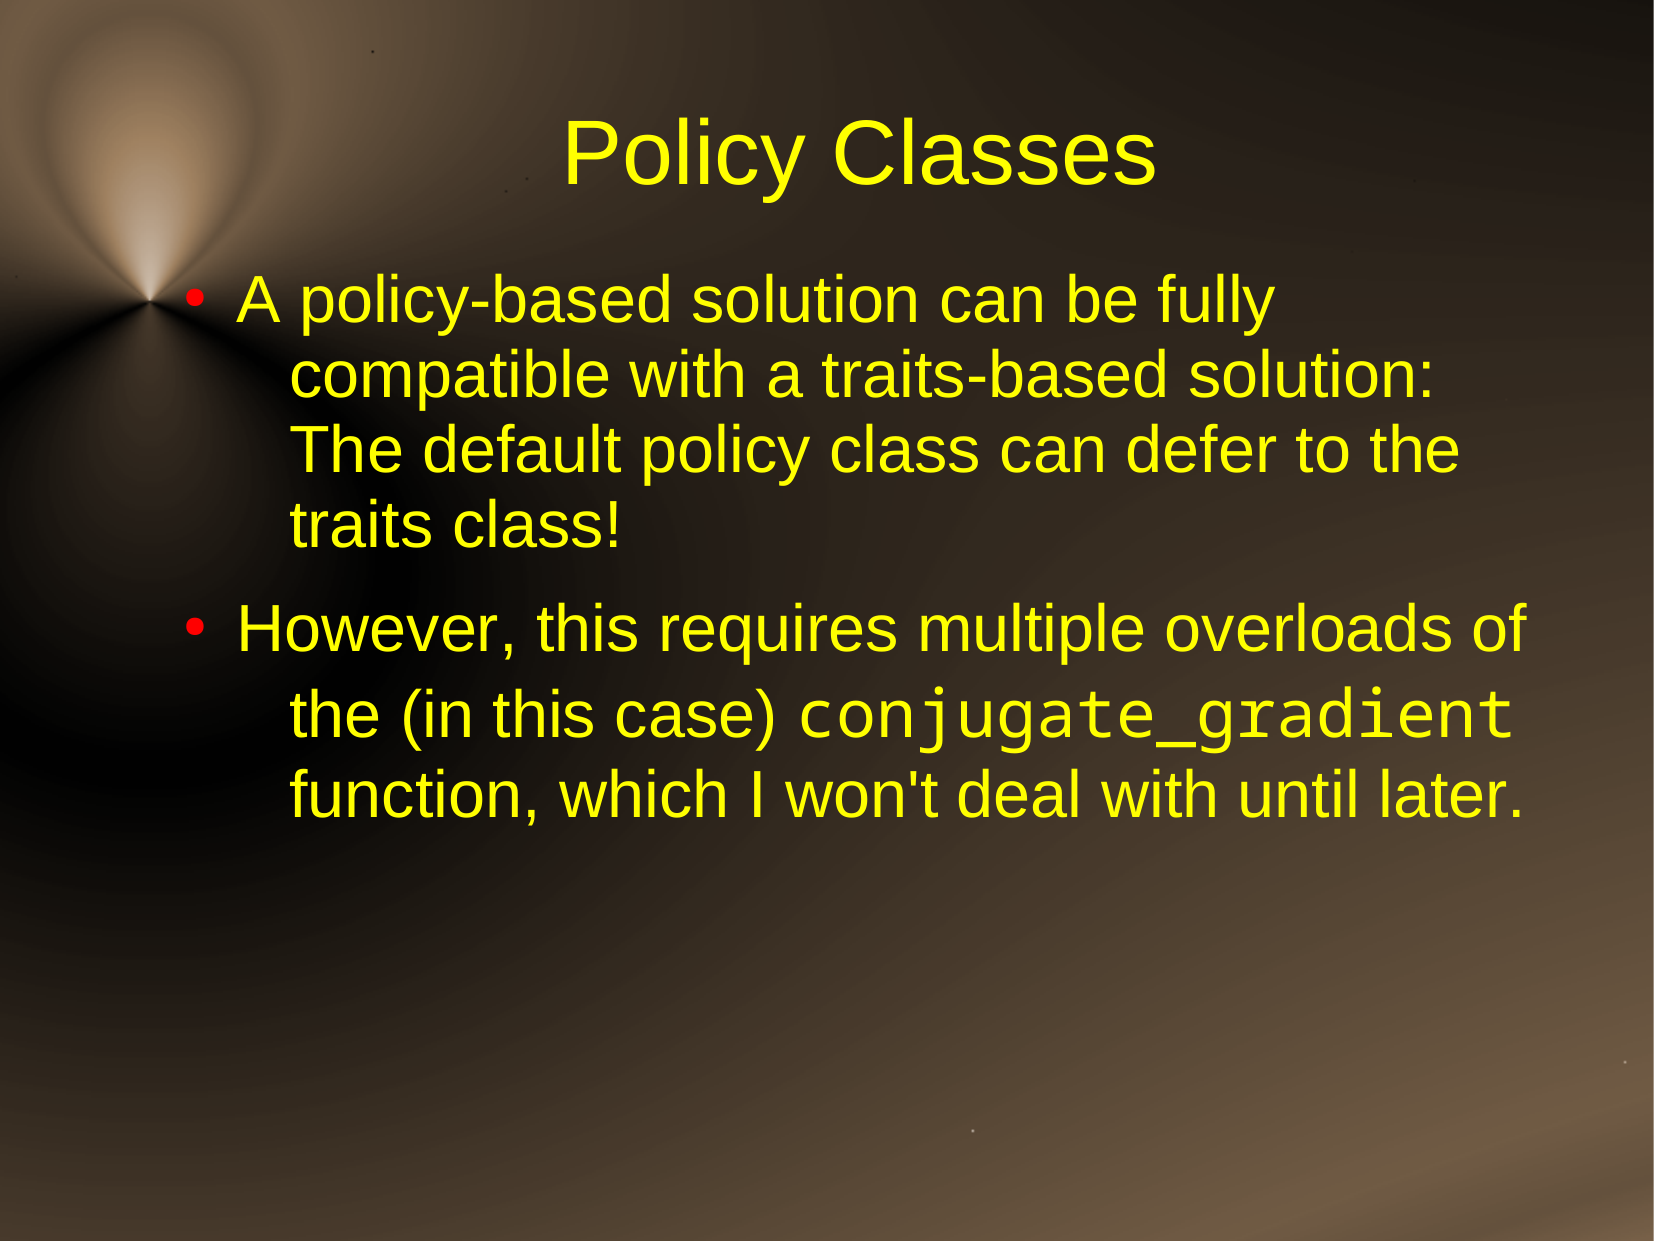

# Policy Classes
A policy-based solution can be fully compatible with a traits-based solution: The default policy class can defer to the traits class!
However, this requires multiple overloads of the (in this case) conjugate_gradient function, which I won't deal with until later.